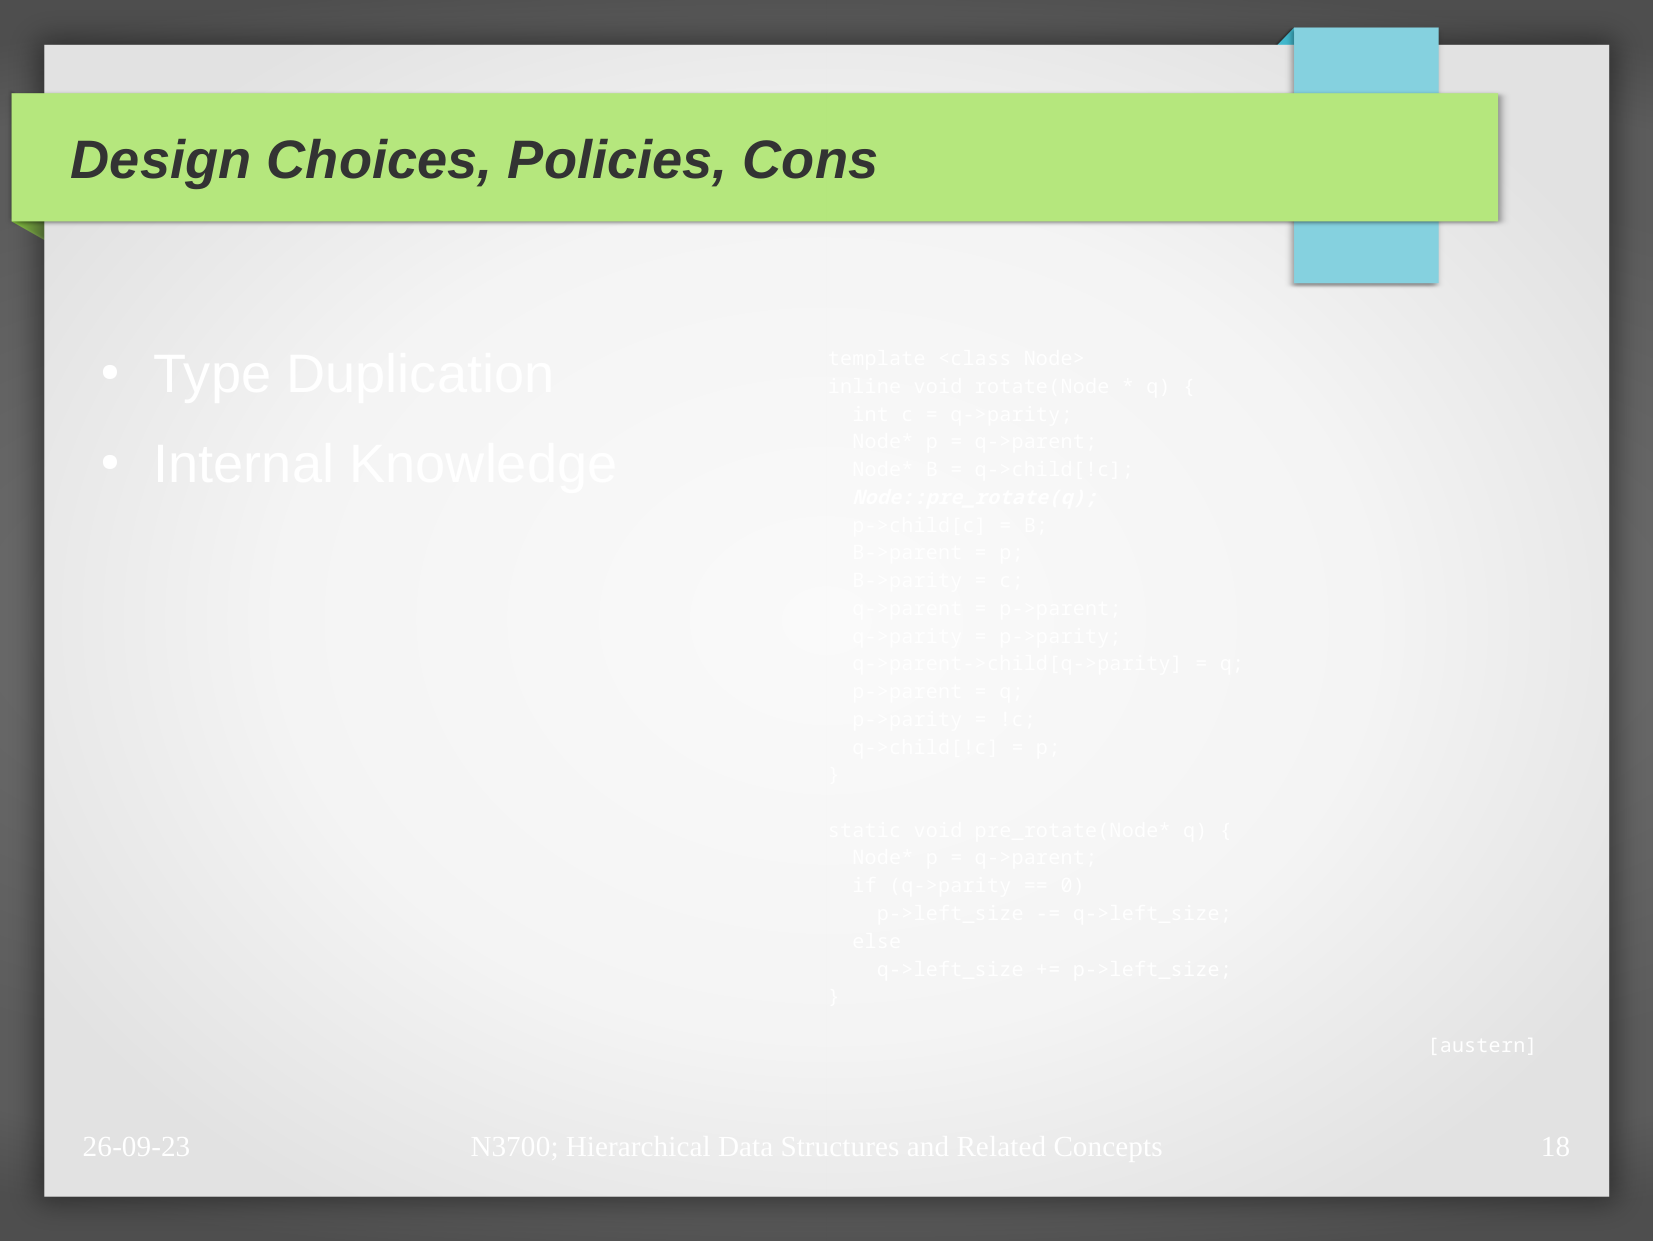

# Design Choices, Policies, Cons
Type Duplication
Internal Knowledge
template <class Node>
inline void rotate(Node * q) {
 int c = q->parity;
 Node* p = q->parent;
 Node* B = q->child[!c];
 Node::pre_rotate(q);
 p->child[c] = B;
 B->parent = p;
 B->parity = c;
 q->parent = p->parent;
 q->parity = p->parity;
 q->parent->child[q->parity] = q;
 p->parent = q;
 p->parity = !c;
 q->child[!c] = p;
}
static void pre_rotate(Node* q) {
 Node* p = q->parent;
 if (q->parity == 0)
 p->left_size -= q->left_size;
 else
 q->left_size += p->left_size;
}
[austern]
N3700; Hierarchical Data Structures and Related Concepts
18